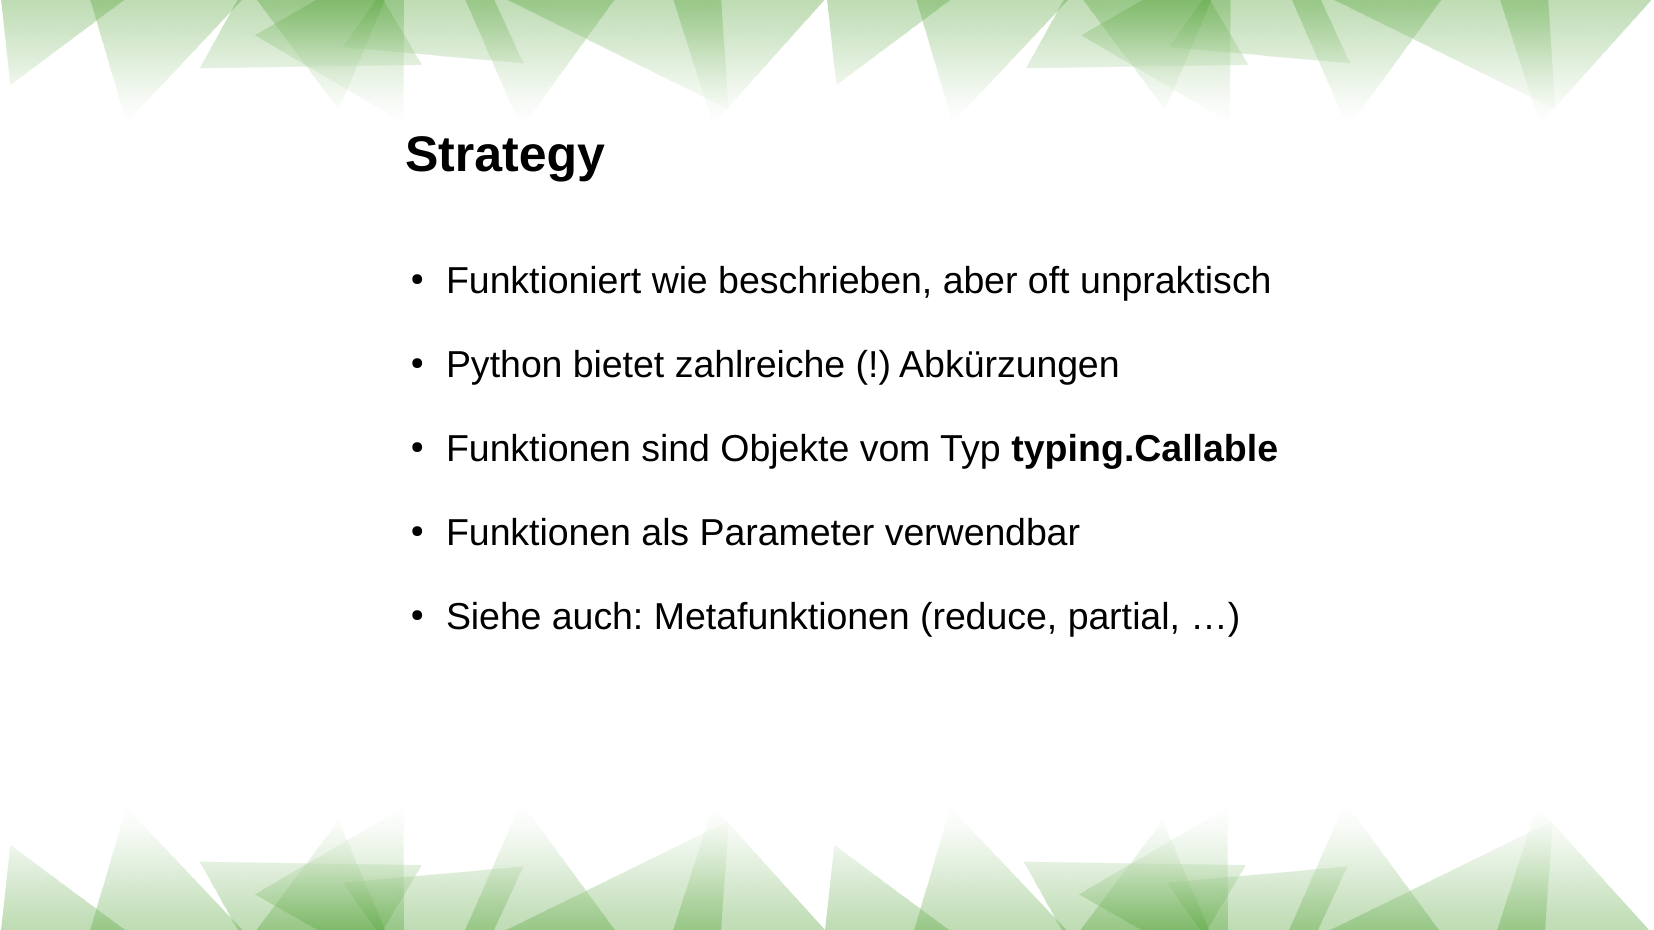

# Strategy
Funktioniert wie beschrieben, aber oft unpraktisch
Python bietet zahlreiche (!) Abkürzungen
Funktionen sind Objekte vom Typ typing.Callable
Funktionen als Parameter verwendbar
Siehe auch: Metafunktionen (reduce, partial, …)